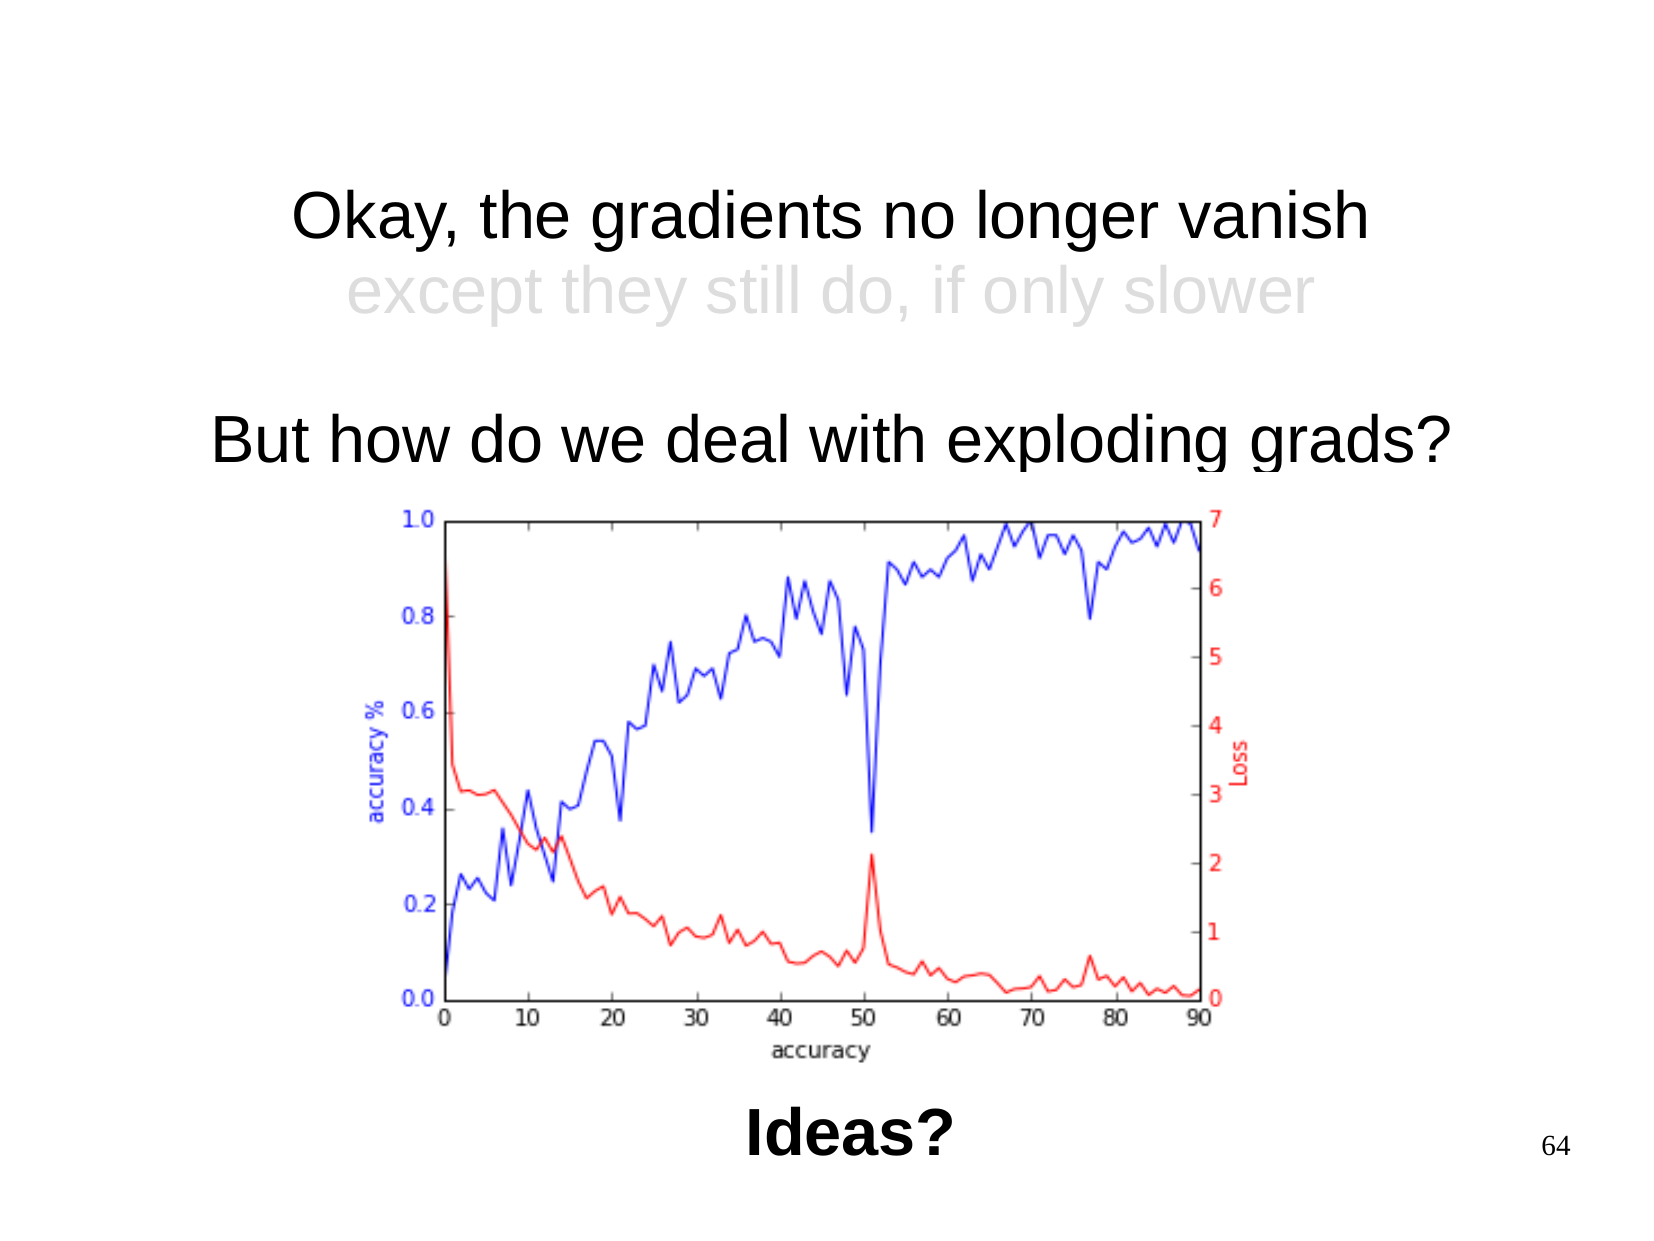

#
Okay, the gradients no longer vanish
except they still do, if only slower
But how do we deal with exploding grads?
Ideas?
64